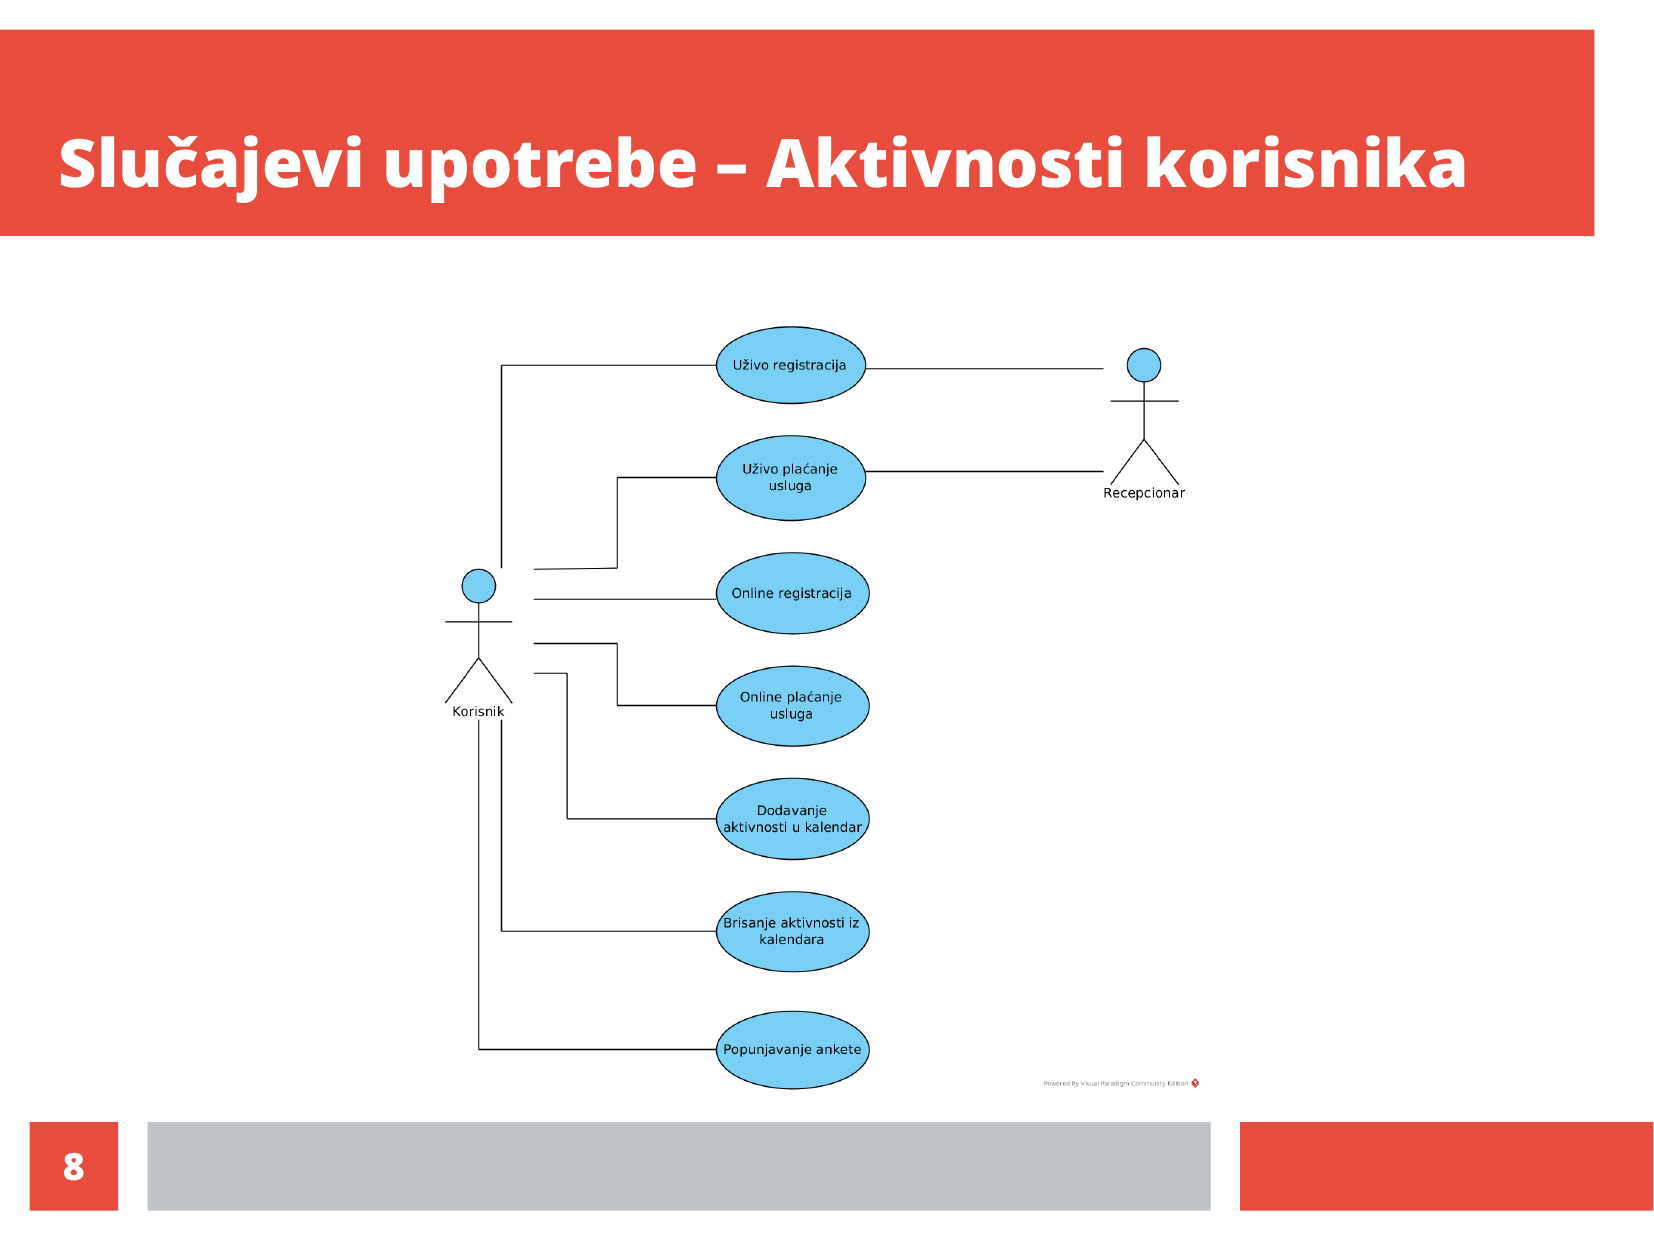

# Slučajevi upotrebe – Aktivnosti korisnika
8